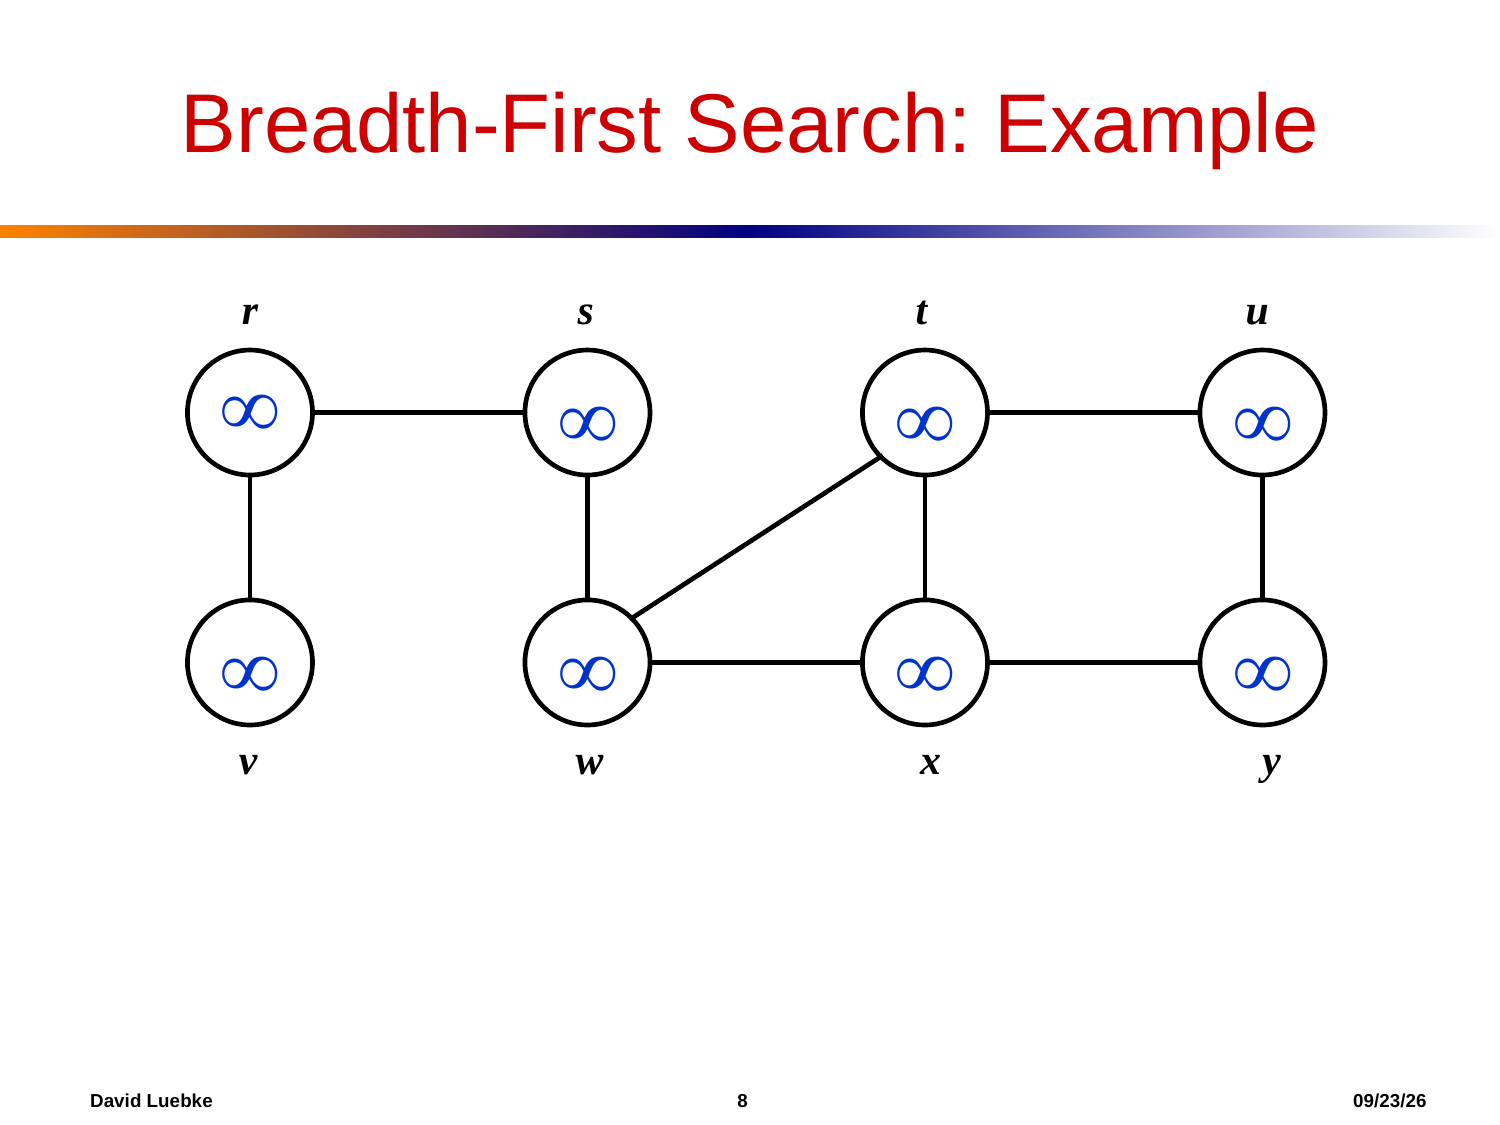

# Breadth-First Search: Example
r
s
t
u








v
w
x
y
David Luebke